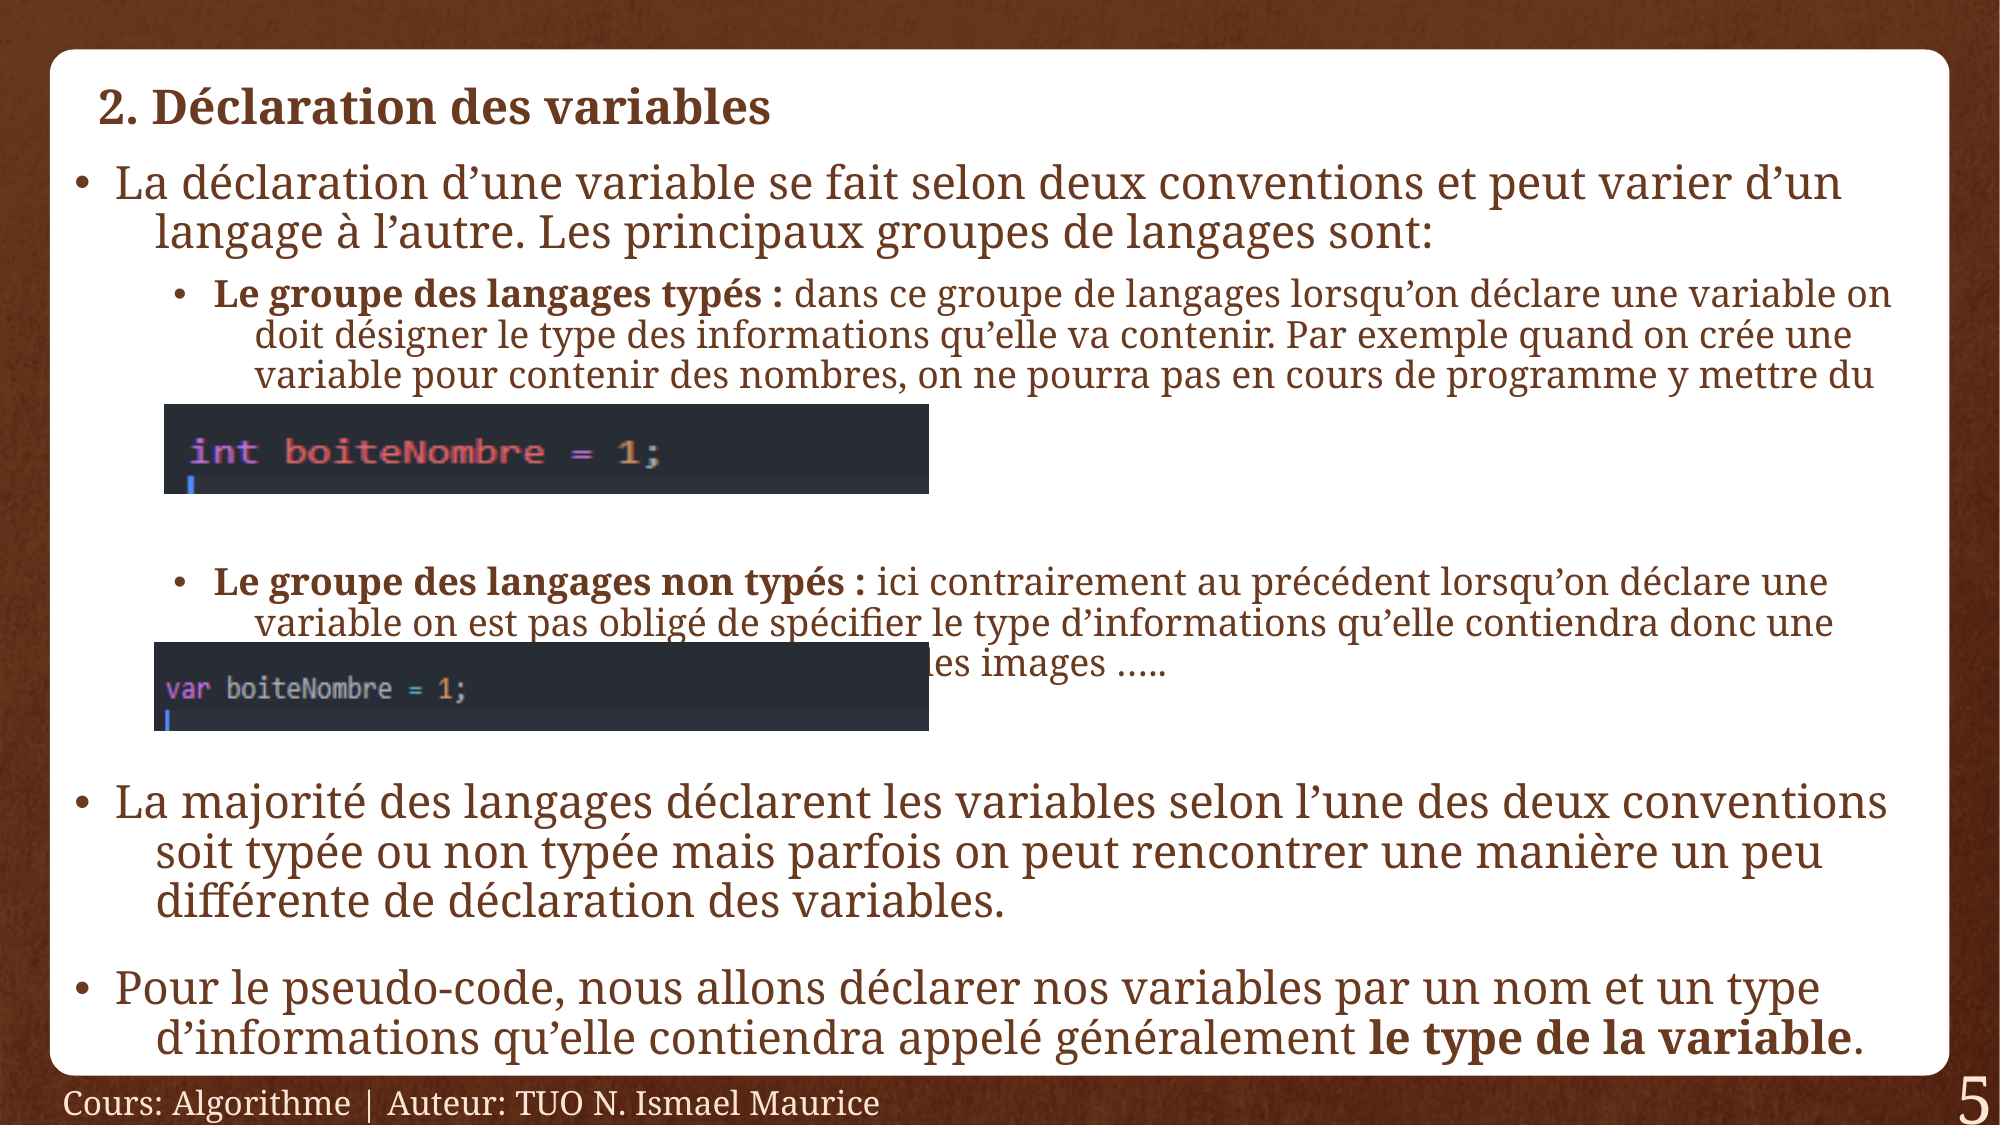

# 2. Déclaration des variables
La déclaration d’une variable se fait selon deux conventions et peut varier d’un langage à l’autre. Les principaux groupes de langages sont:
Le groupe des langages typés : dans ce groupe de langages lorsqu’on déclare une variable on doit désigner le type des informations qu’elle va contenir. Par exemple quand on crée une variable pour contenir des nombres, on ne pourra pas en cours de programme y mettre du texte…
Le groupe des langages non typés : ici contrairement au précédent lorsqu’on déclare une variable on est pas obligé de spécifier le type d’informations qu’elle contiendra donc une variable peut contenir des nombres, des images …..
La majorité des langages déclarent les variables selon l’une des deux conventions soit typée ou non typée mais parfois on peut rencontrer une manière un peu différente de déclaration des variables.
Pour le pseudo-code, nous allons déclarer nos variables par un nom et un type d’informations qu’elle contiendra appelé généralement le type de la variable.
Cours: Algorithme | Auteur: TUO N. Ismael Maurice